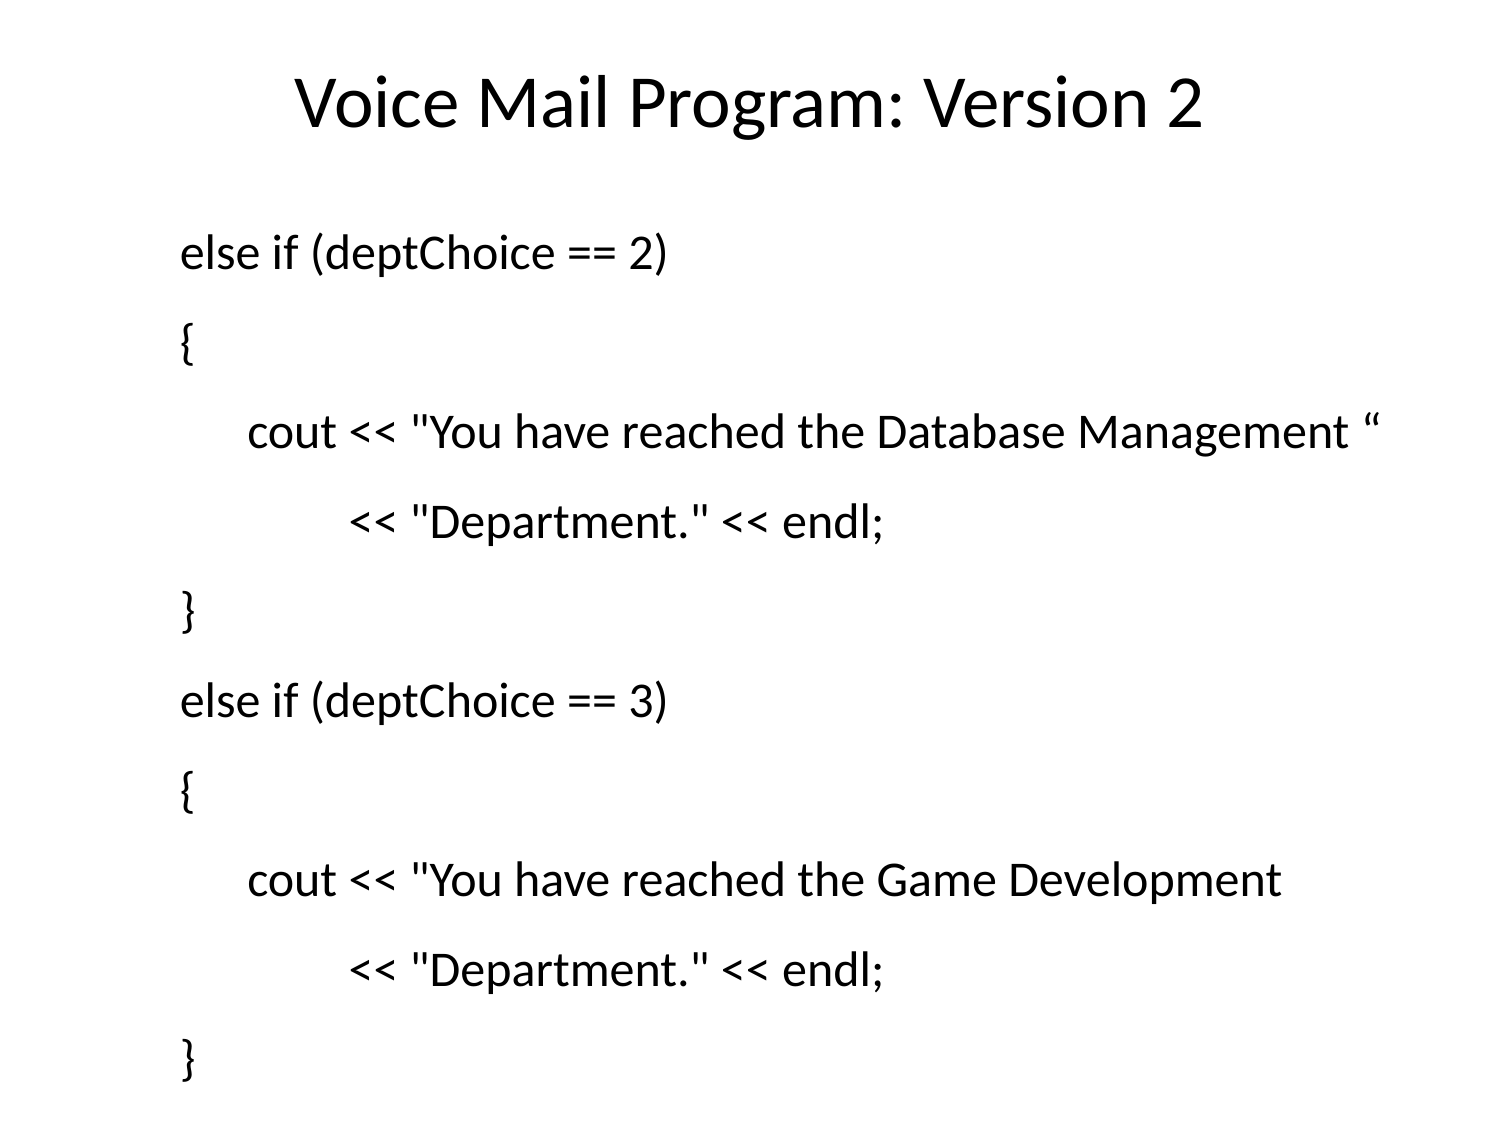

# Voice Mail Program: Version 2
 else if (deptChoice == 2)
 {
 cout << "You have reached the Database Management “
 << "Department." << endl;
 }
 else if (deptChoice == 3)
 {
 cout << "You have reached the Game Development
 << "Department." << endl;
 }